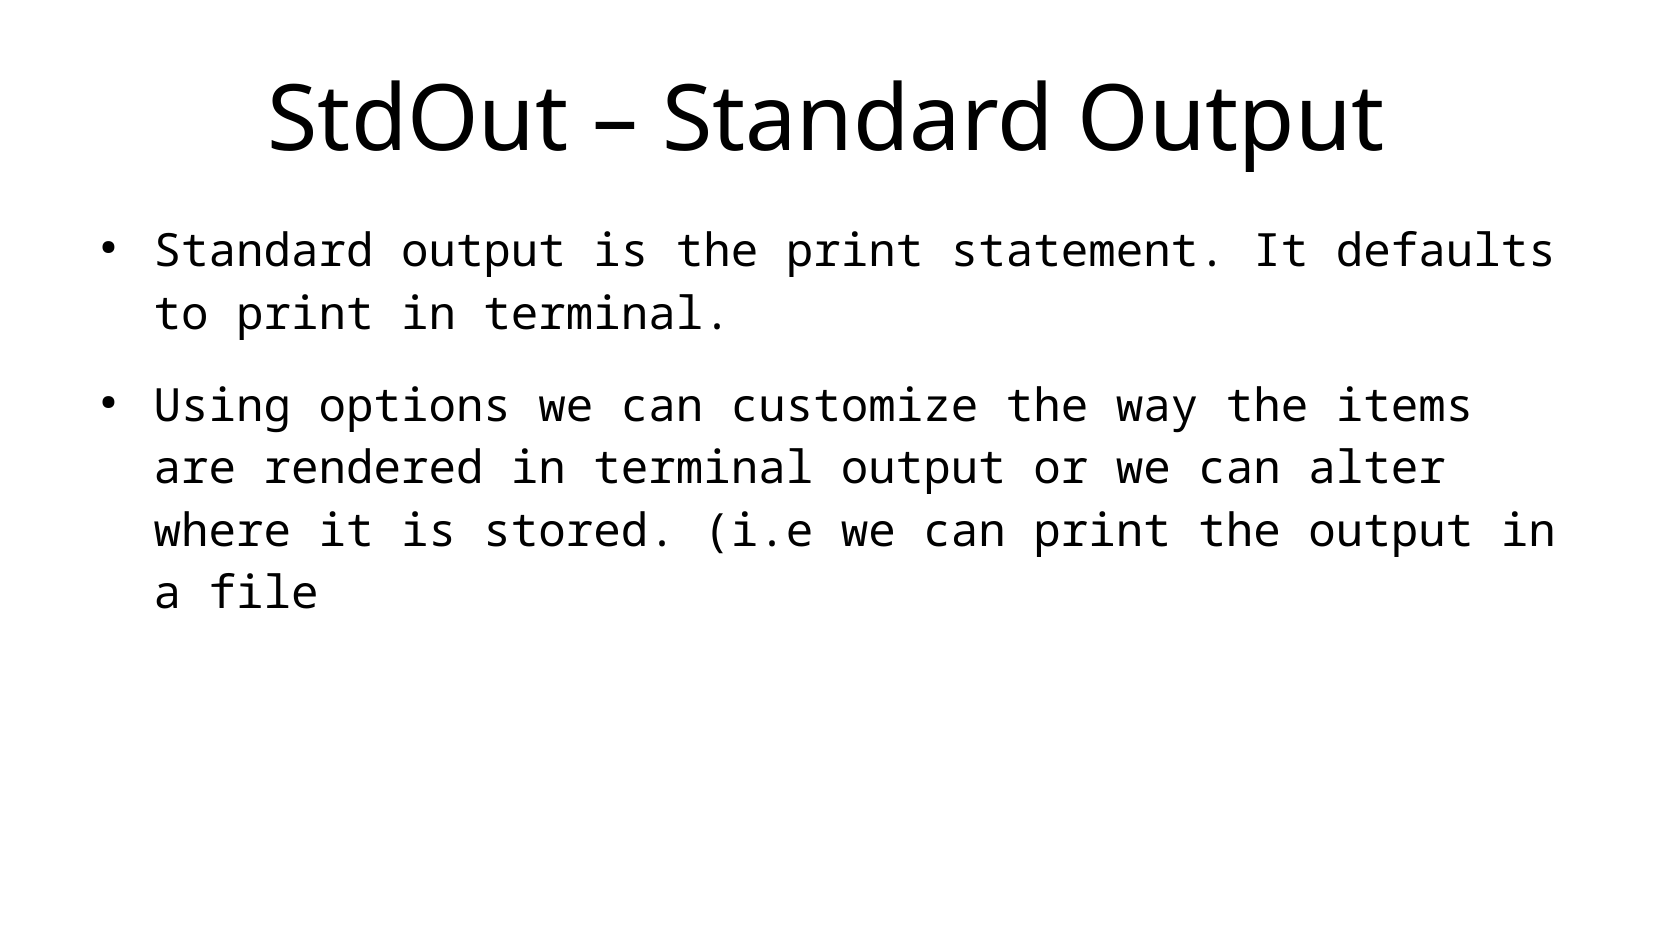

# StdOut – Standard Output
Standard output is the print statement. It defaults to print in terminal.
Using options we can customize the way the items are rendered in terminal output or we can alter where it is stored. (i.e we can print the output in a file